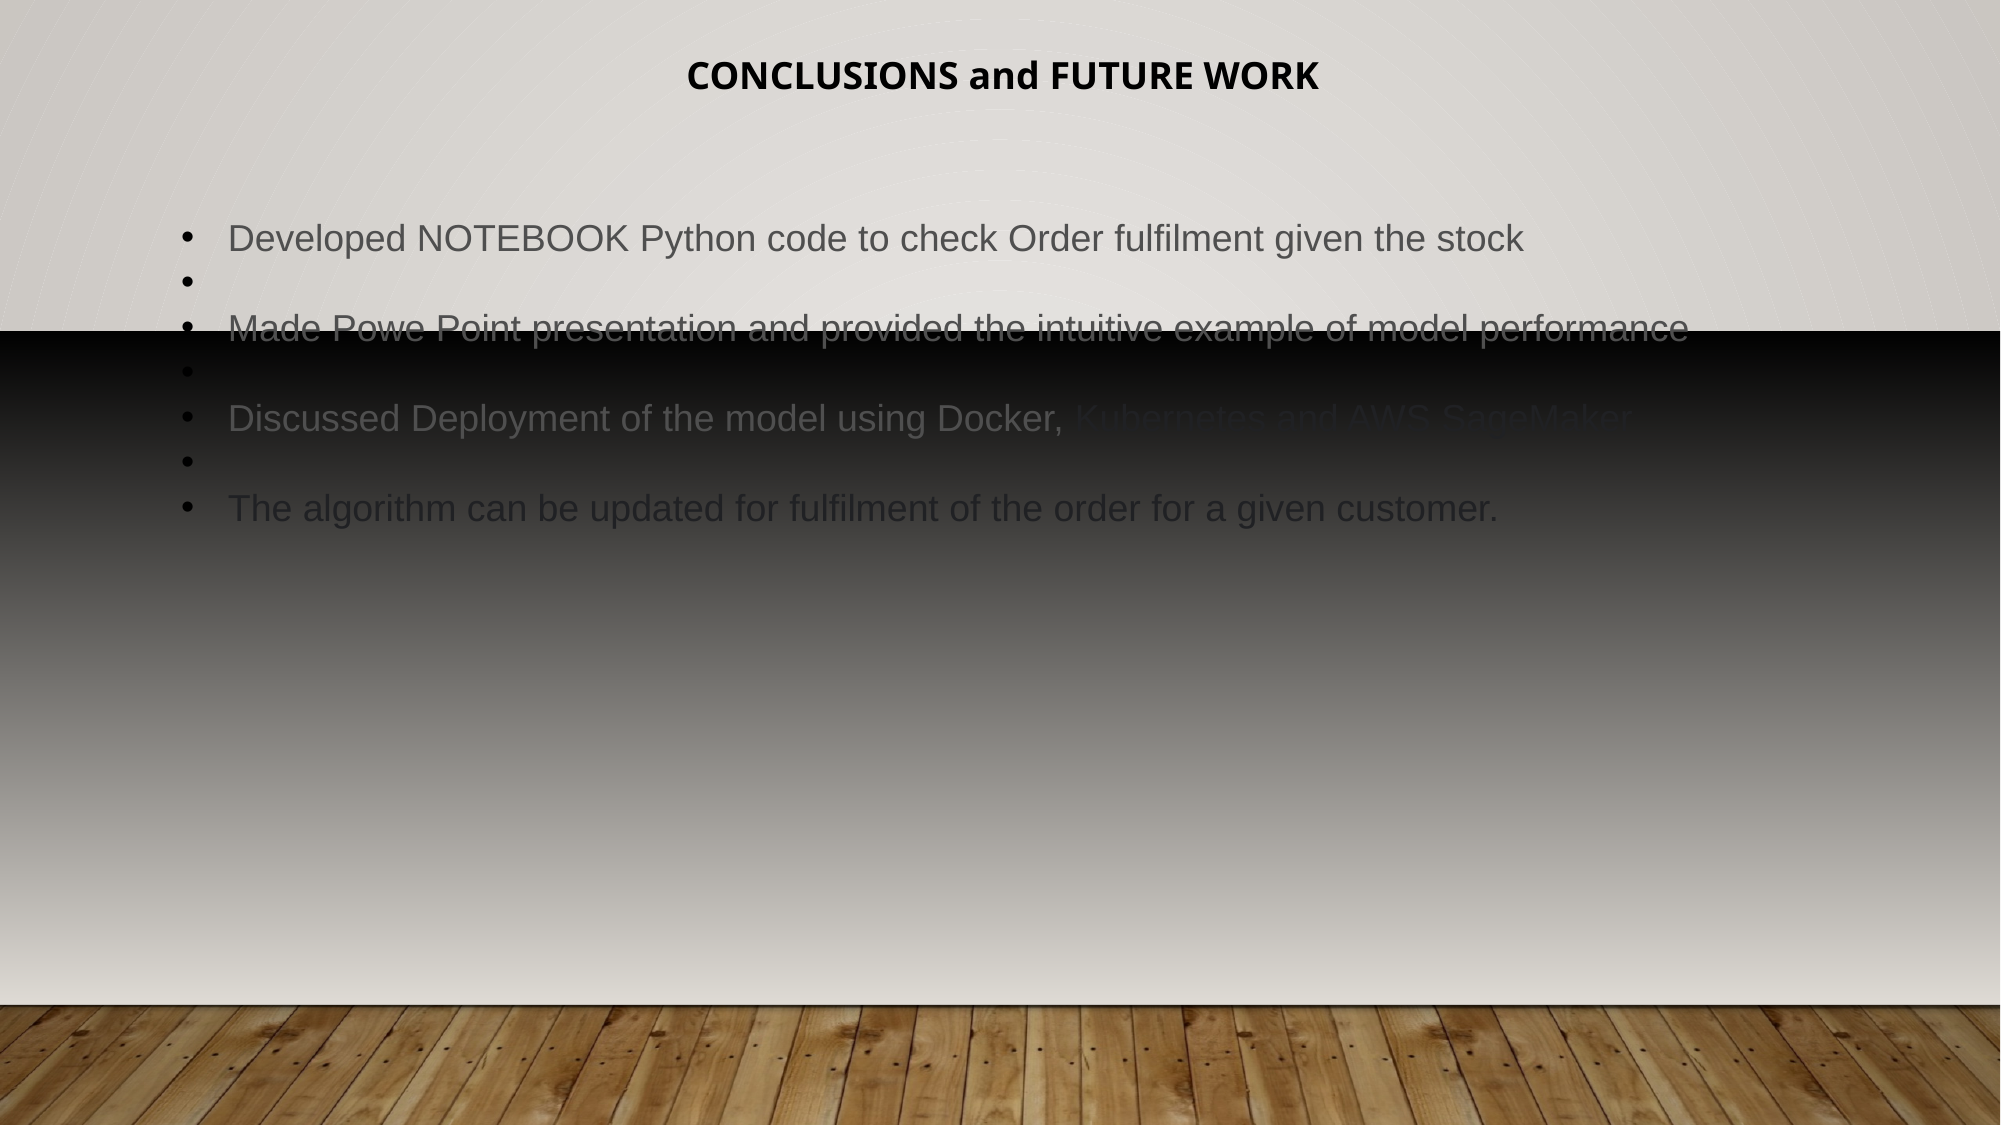

CONCLUSIONS and FUTURE WORK
Developed NOTEBOOK Python code to check Order fulfilment given the stock
Made Powe Point presentation and provided the intuitive example of model performance
Discussed Deployment of the model using Docker, Kubernetes and AWS SageMaker
The algorithm can be updated for fulfilment of the order for a given customer.